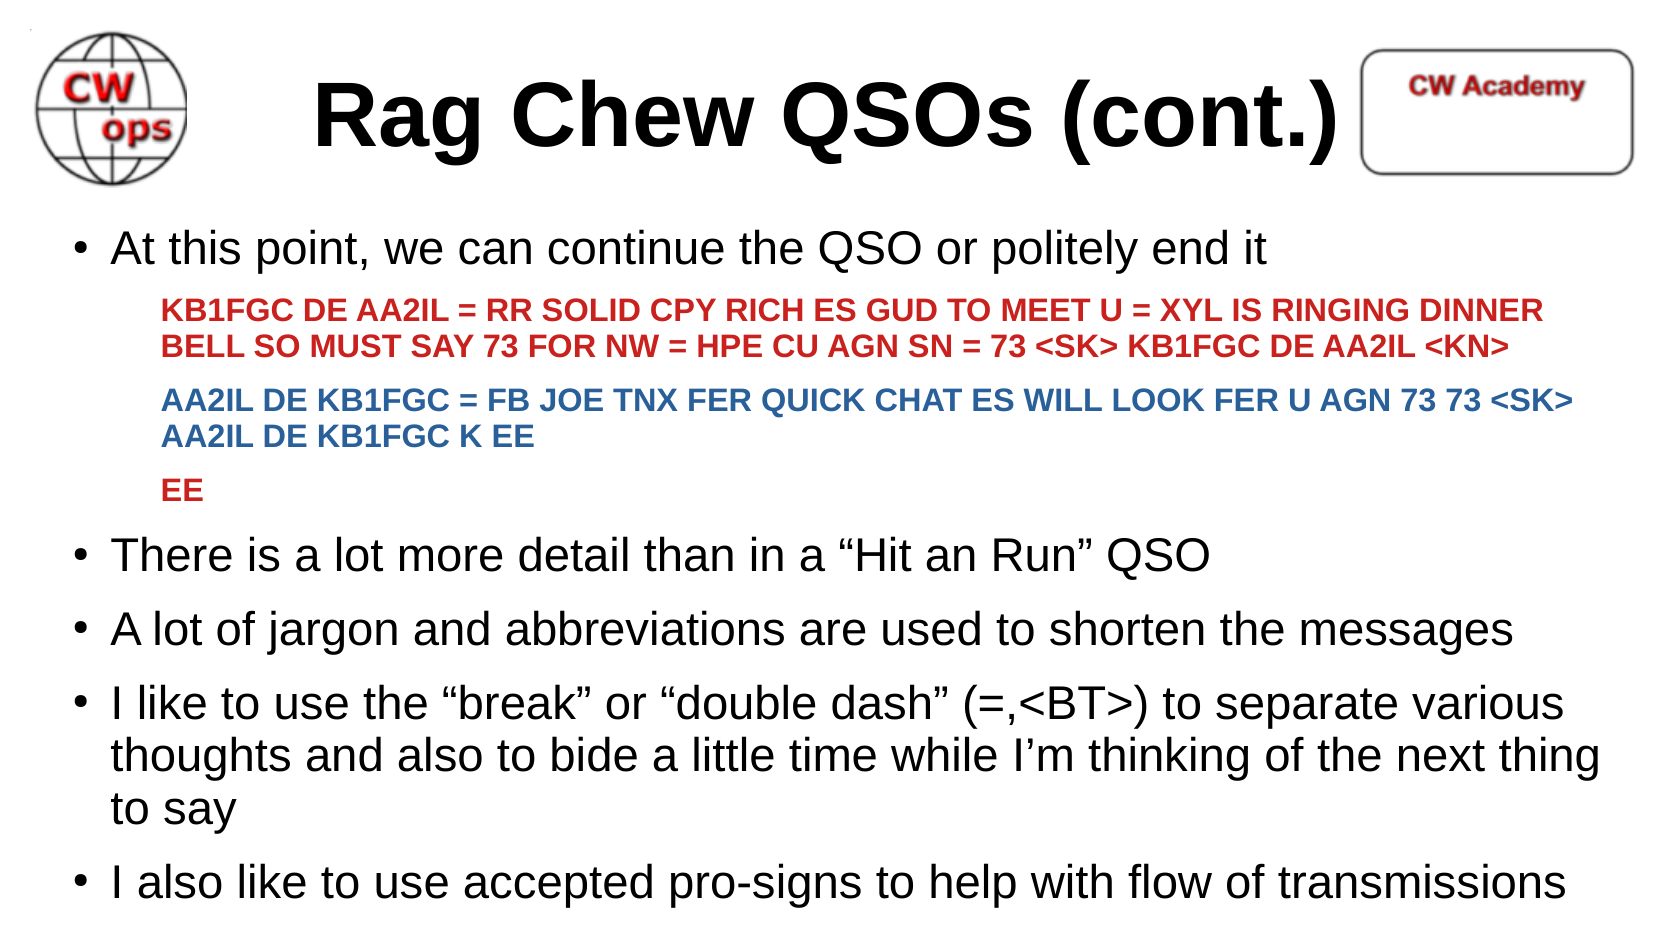

# Rag Chew QSOs (cont.)
At this point, we can continue the QSO or politely end it
KB1FGC DE AA2IL = RR SOLID CPY RICH ES GUD TO MEET U = XYL IS RINGING DINNER BELL SO MUST SAY 73 FOR NW = HPE CU AGN SN = 73 <SK> KB1FGC DE AA2IL <KN>
AA2IL DE KB1FGC = FB JOE TNX FER QUICK CHAT ES WILL LOOK FER U AGN 73 73 <SK> AA2IL DE KB1FGC K EE
EE
There is a lot more detail than in a “Hit an Run” QSO
A lot of jargon and abbreviations are used to shorten the messages
I like to use the “break” or “double dash” (=,<BT>) to separate various thoughts and also to bide a little time while I’m thinking of the next thing to say
I also like to use accepted pro-signs to help with flow of transmissions